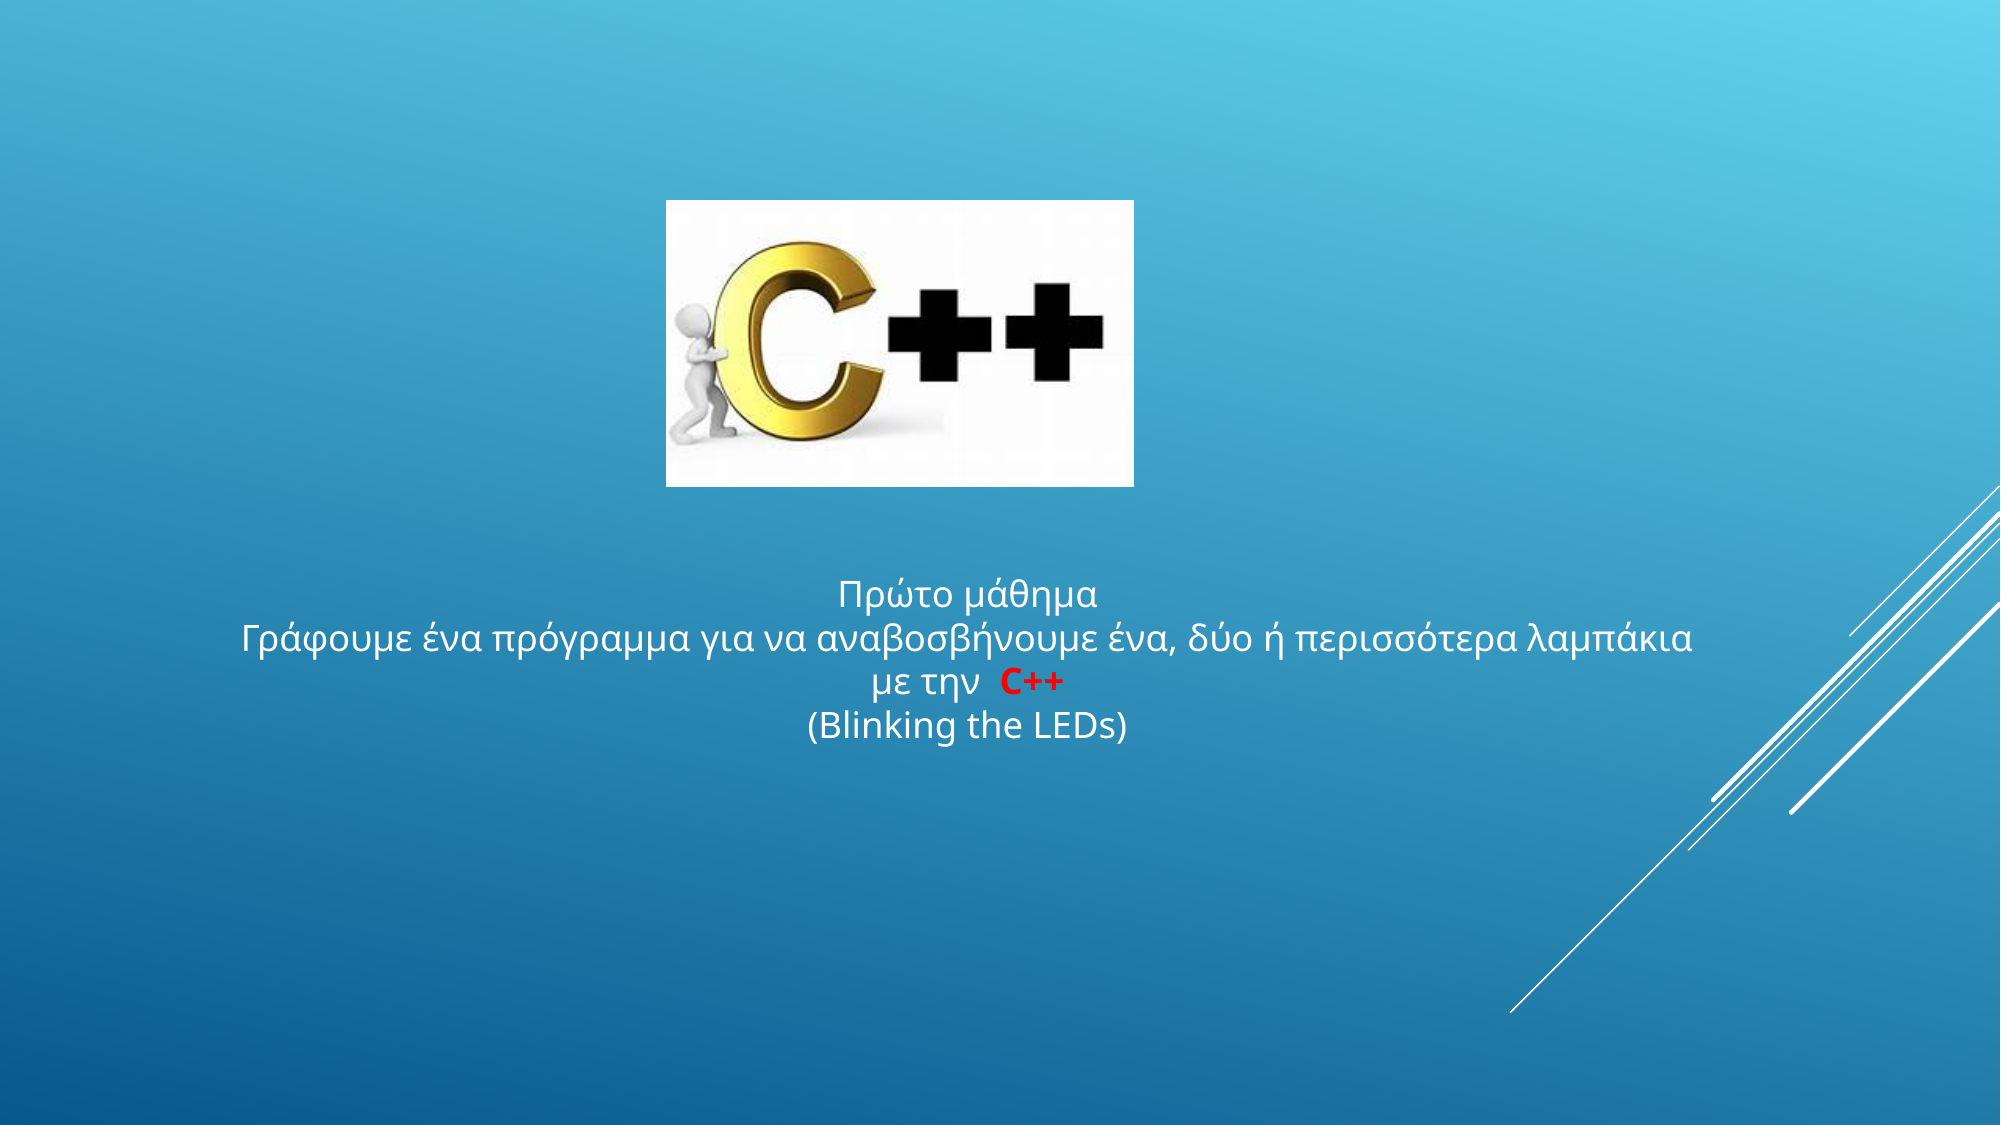

# Πρώτο μάθημα Γράφουμε ένα πρόγραμμα για να αναβοσβήνουμε ένα, δύο ή περισσότερα λαμπάκια με την C++ (Blinking the LEDs)